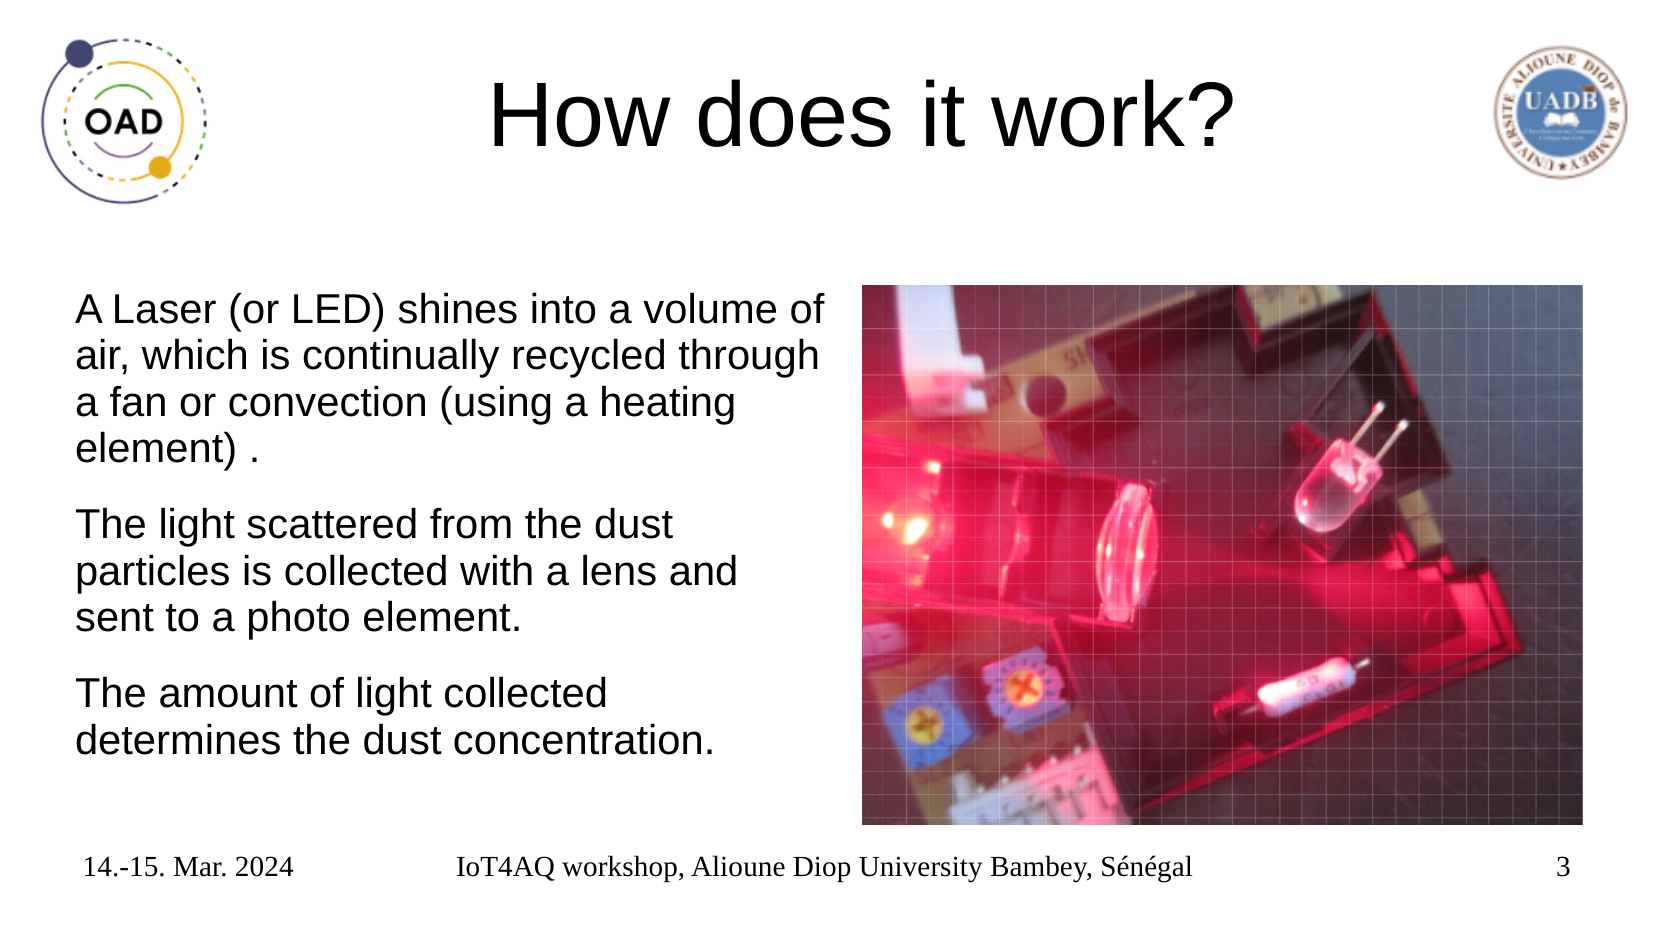

# How does it work?
A Laser (or LED) shines into a volume of air, which is continually recycled through a fan or convection (using a heating element) .
The light scattered from the dust particles is collected with a lens and sent to a photo element.
The amount of light collected determines the dust concentration.
14.-15. Mar. 2024
IoT4AQ workshop, Alioune Diop University Bambey, Sénégal
3